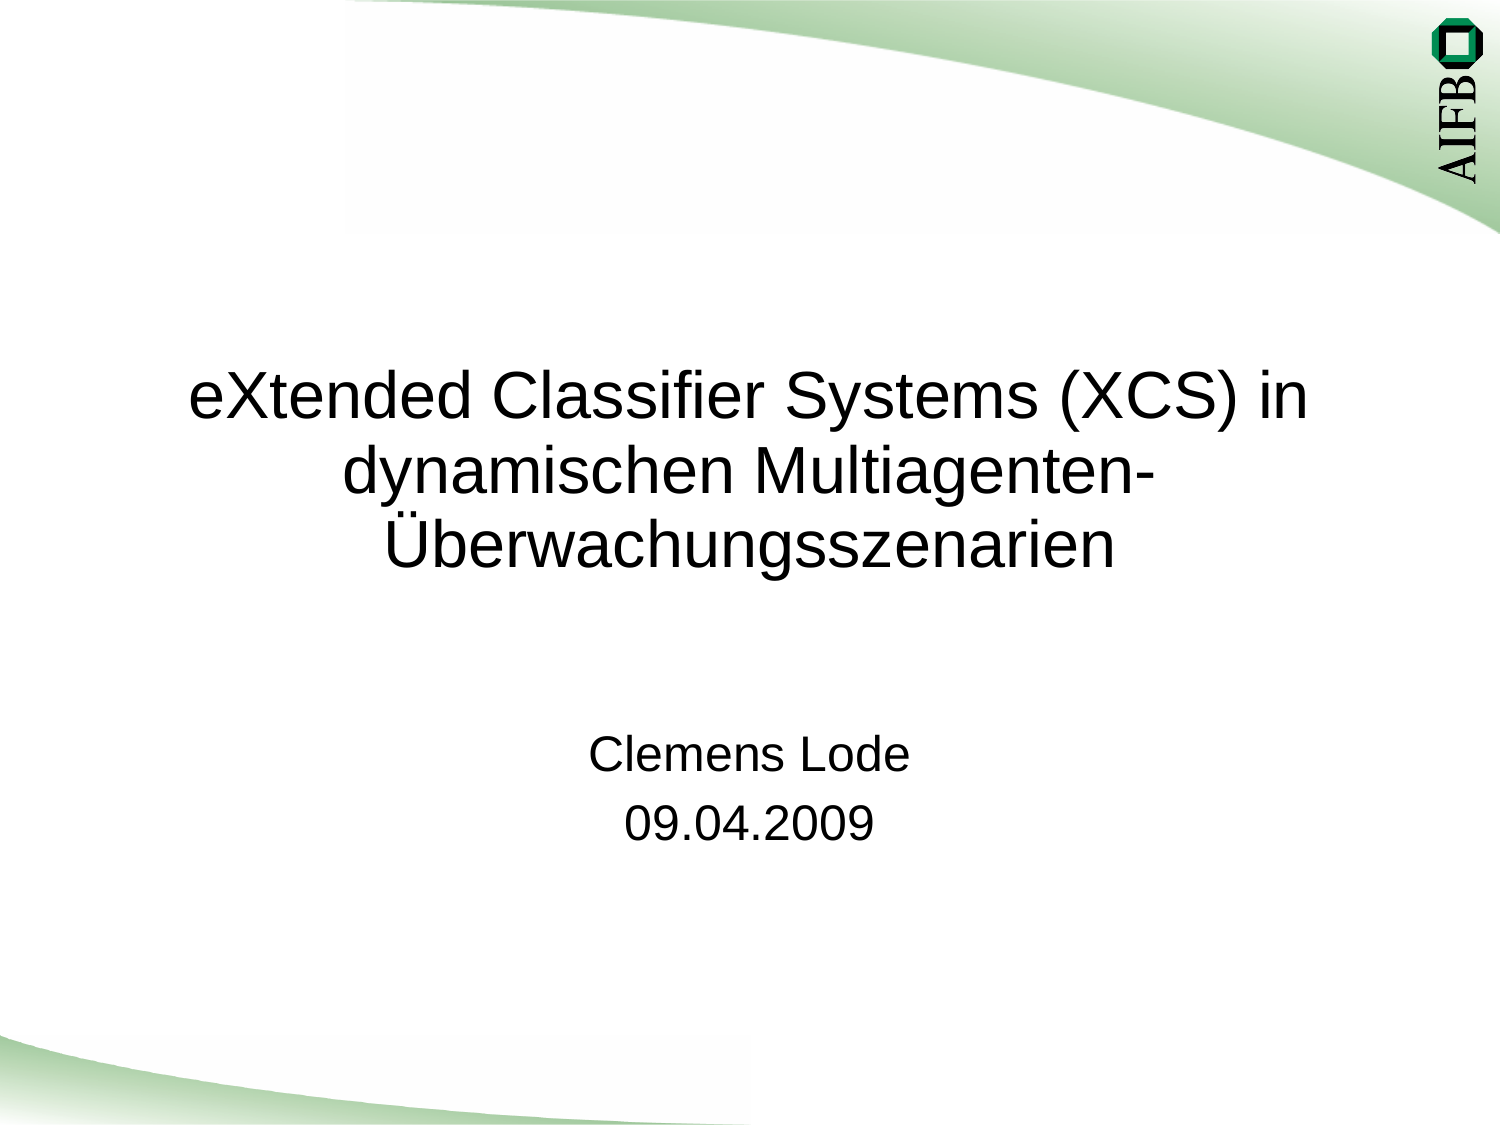

# eXtended Classifier Systems (XCS) in dynamischen Multiagenten-Überwachungsszenarien
Clemens Lode
09.04.2009